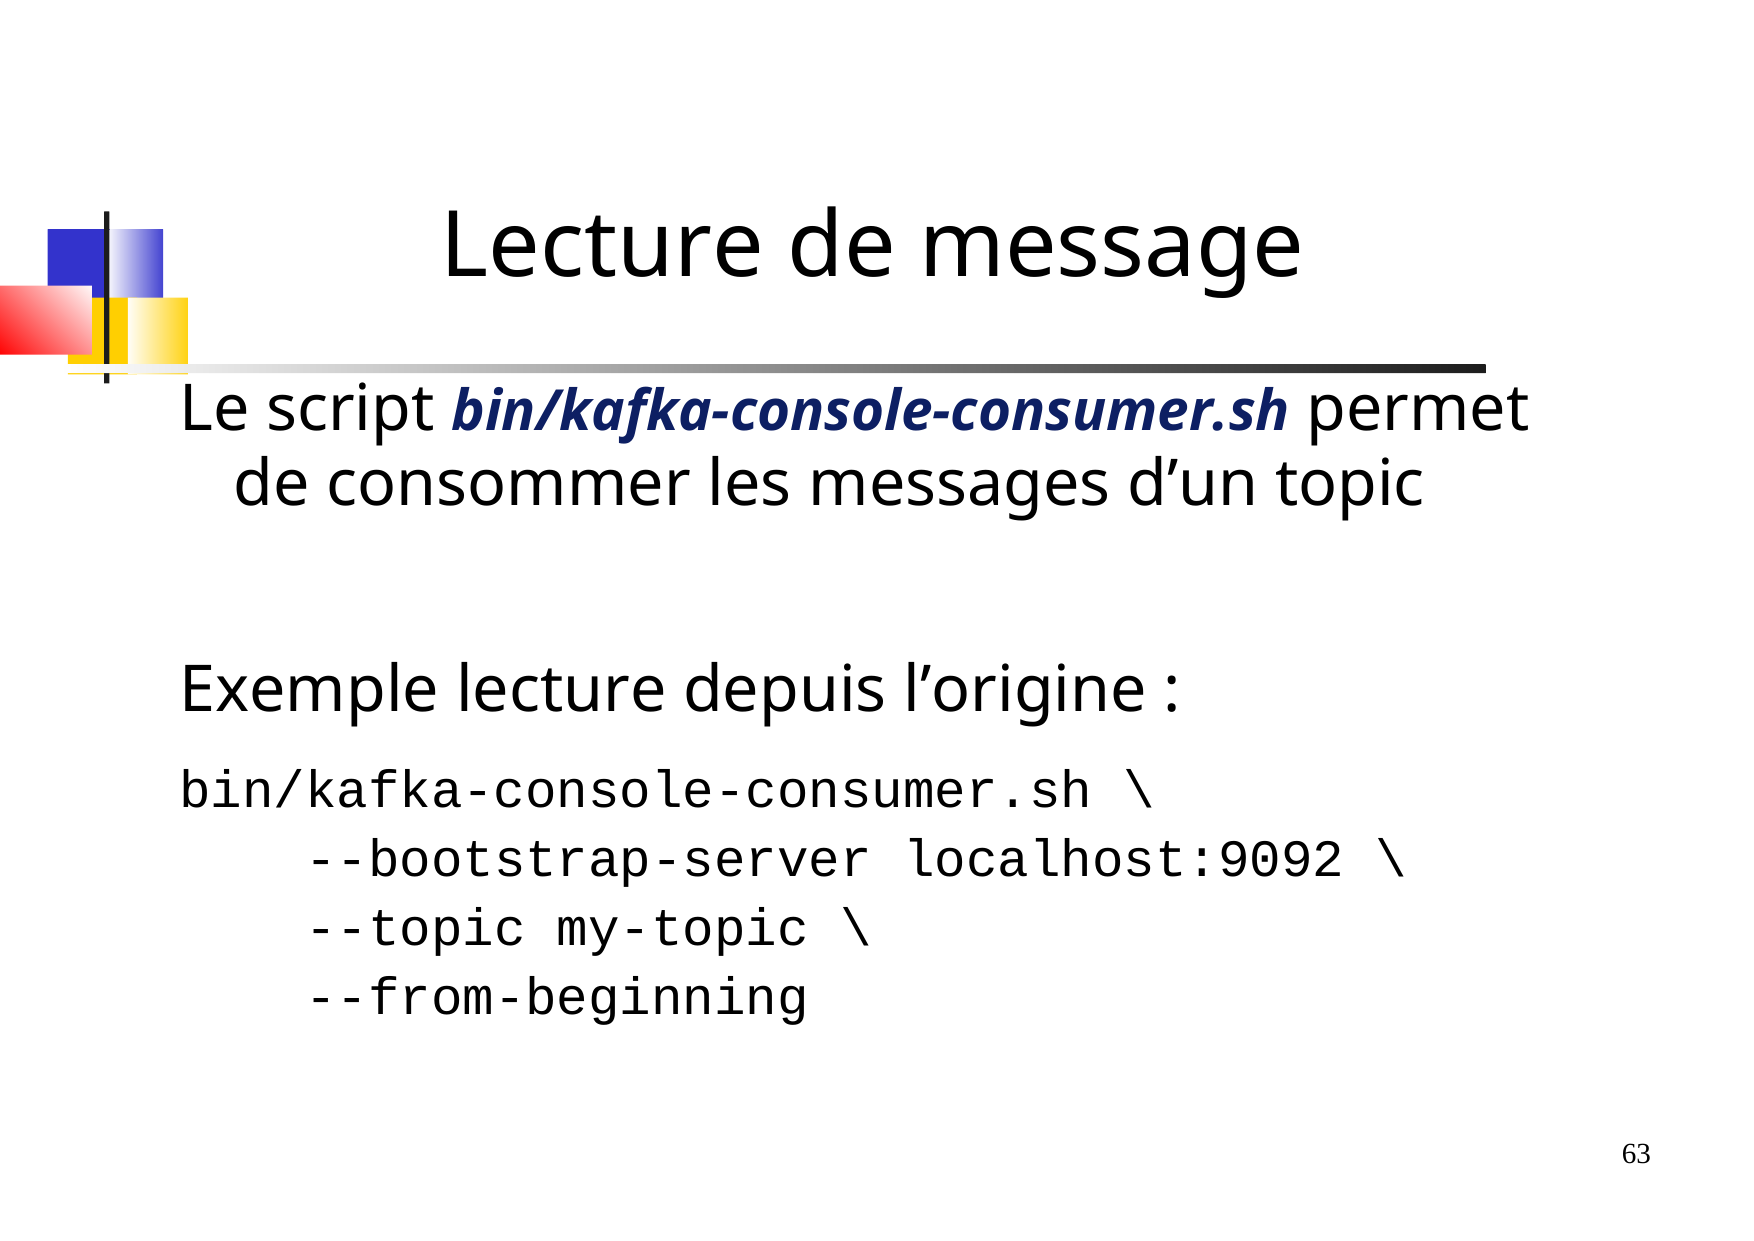

# Lecture de message
Le script bin/kafka-console-consumer.sh permet de consommer les messages d’un topic
Exemple lecture depuis l’origine :
bin/kafka-console-consumer.sh \
 --bootstrap-server localhost:9092 \
 --topic my-topic \
 --from-beginning